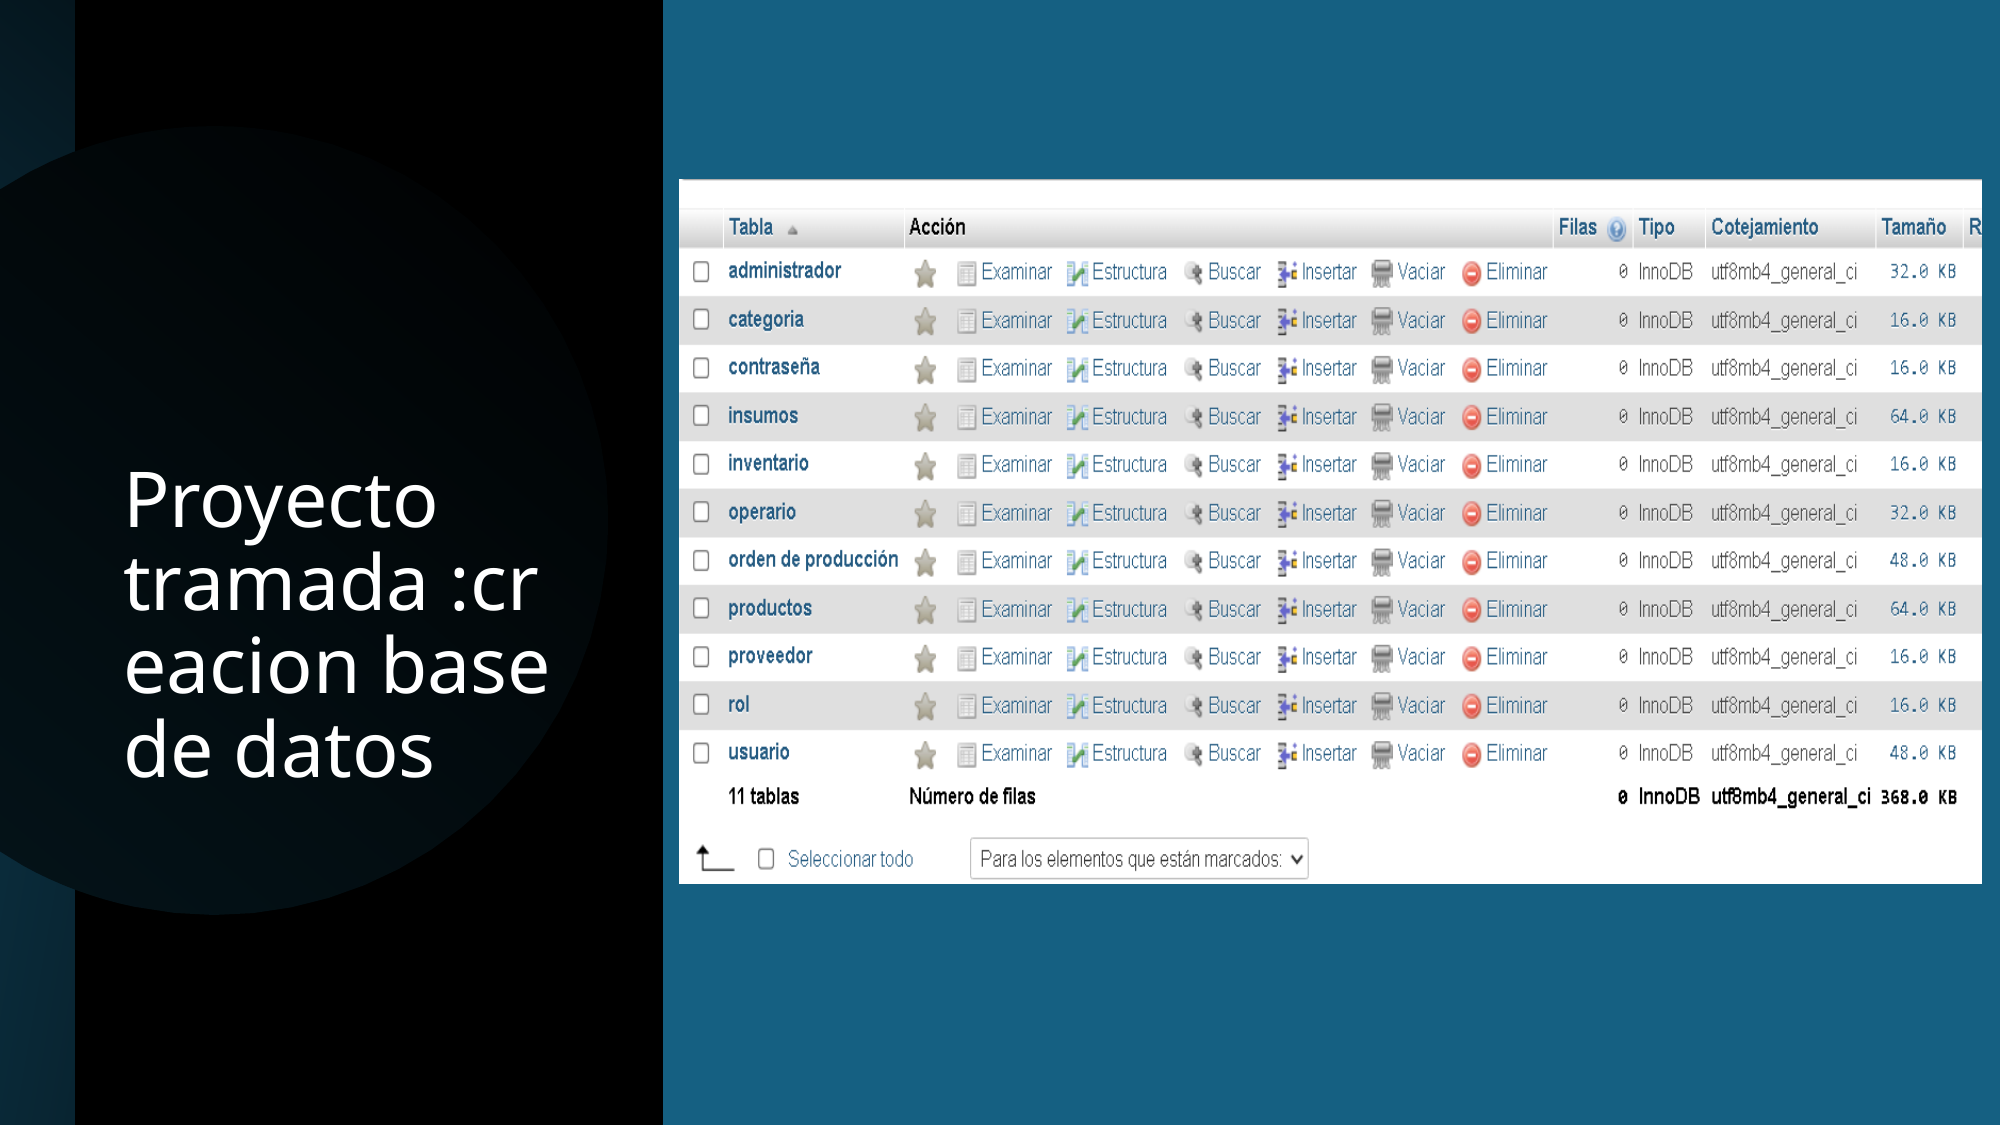

# Proyecto tramada :creacion base de datos